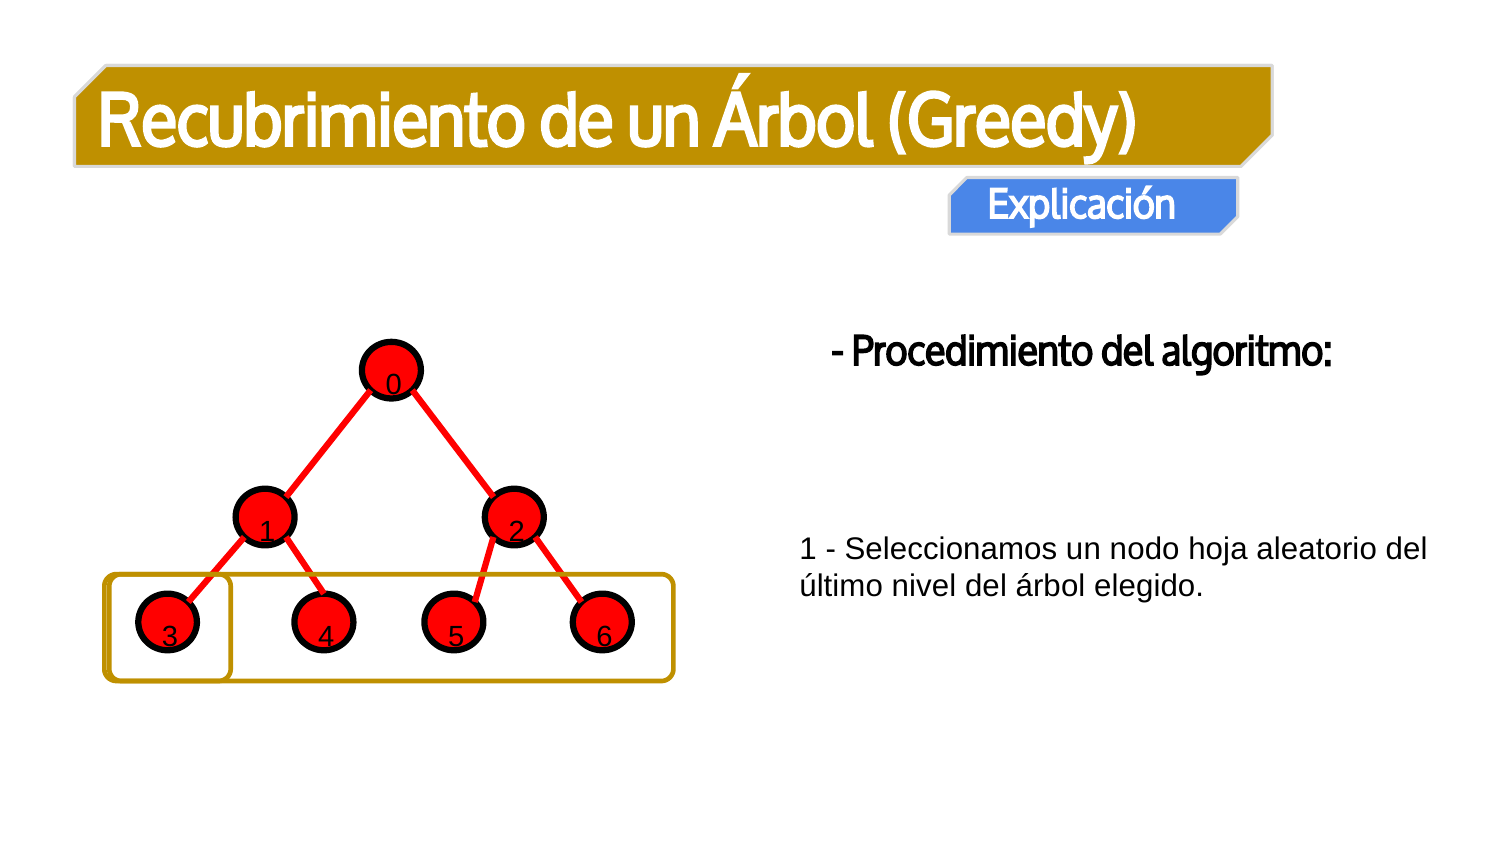

1 - Seleccionamos un nodo hoja aleatorio del último nivel del árbol elegido.
0
1
2
3
4
5
6